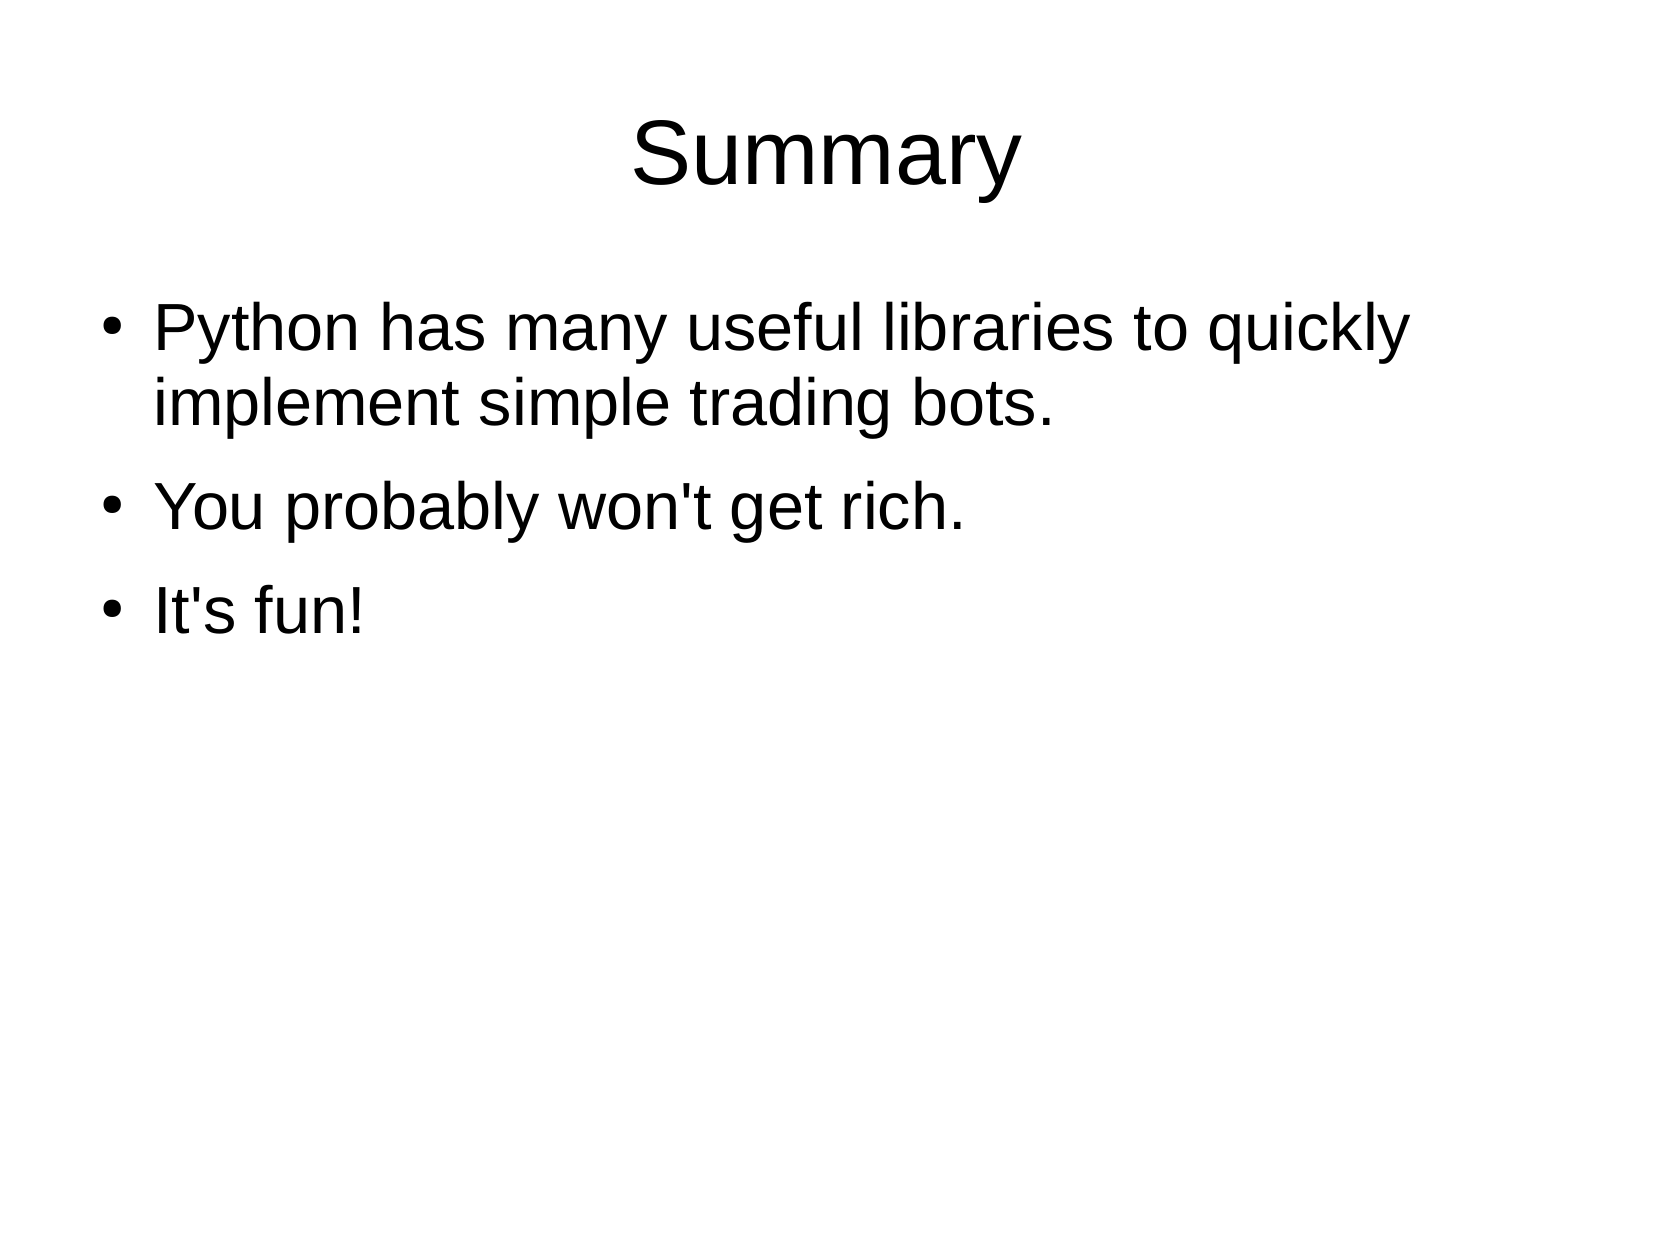

# Summary
Python has many useful libraries to quickly implement simple trading bots.
You probably won't get rich.
It's fun!